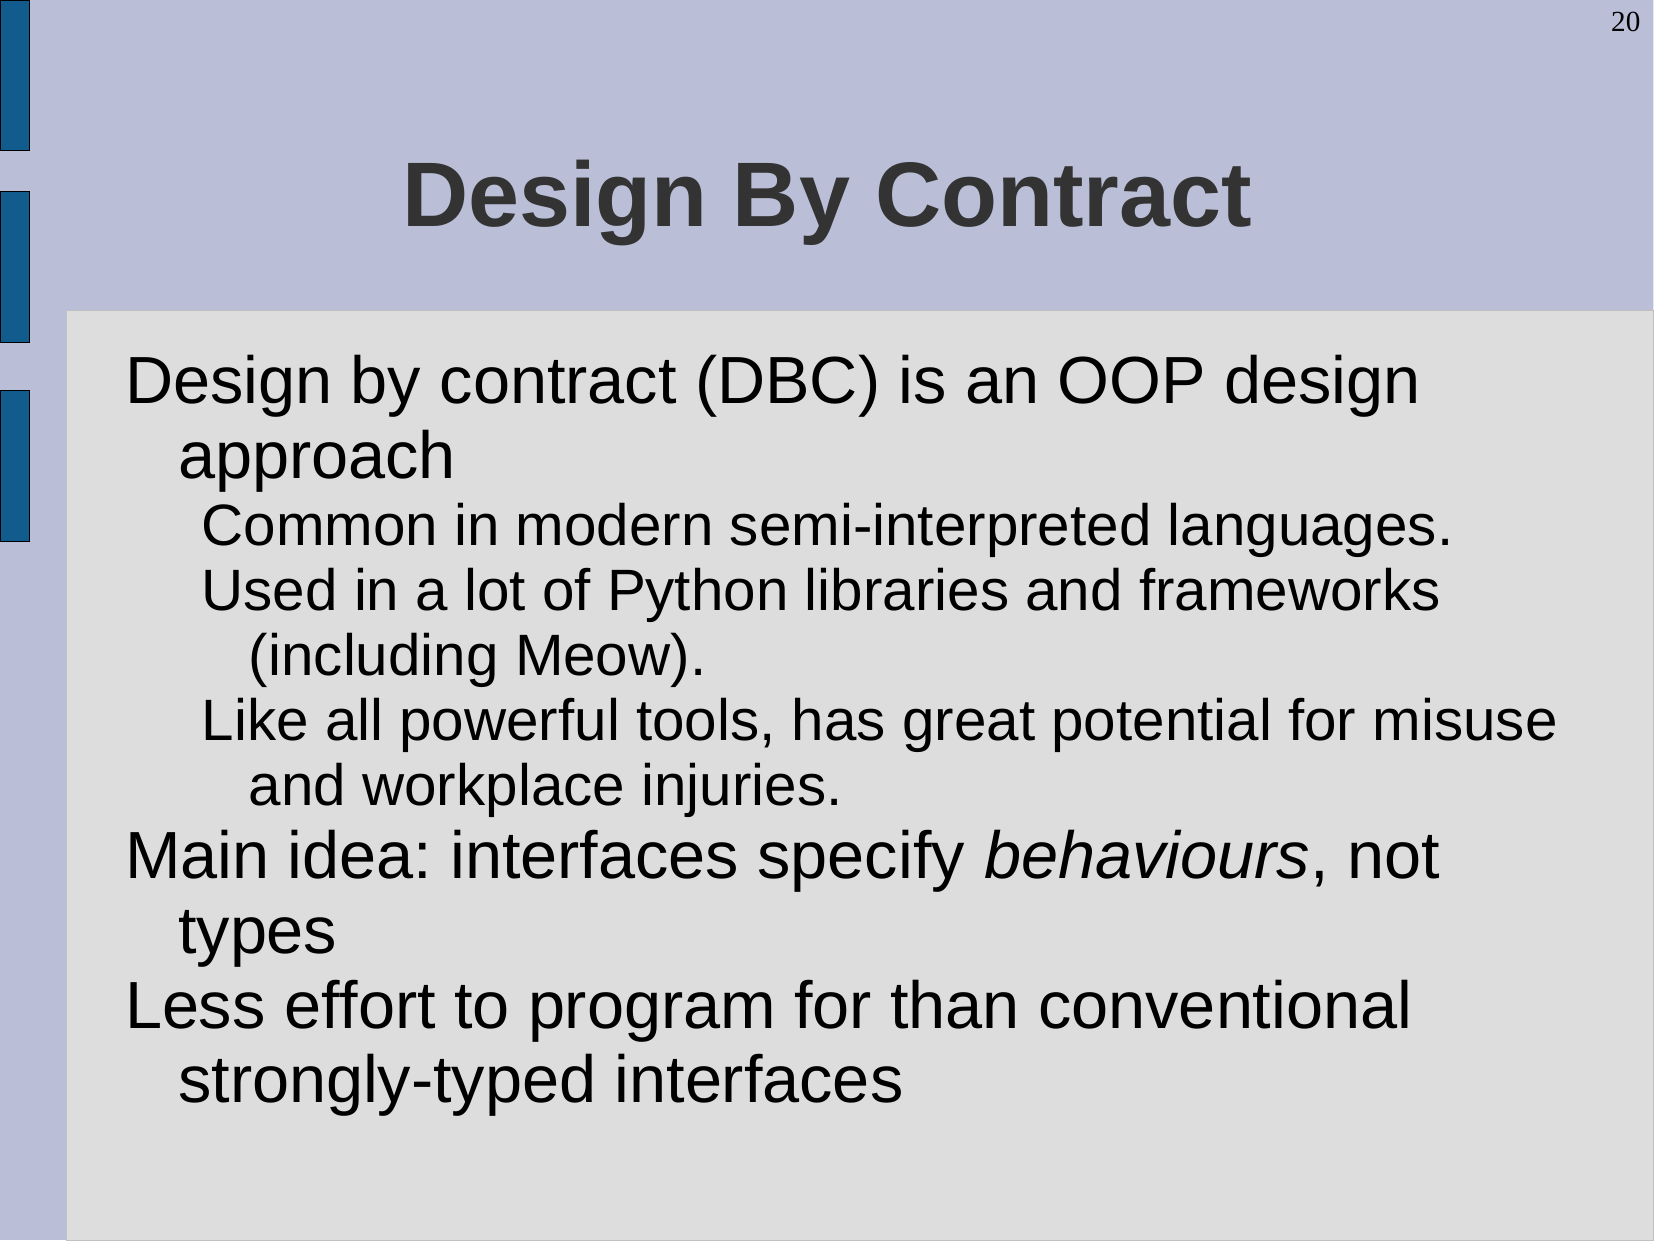

20
# Design By Contract
Design by contract (DBC) is an OOP design approach
Common in modern semi-interpreted languages.
Used in a lot of Python libraries and frameworks (including Meow).
Like all powerful tools, has great potential for misuse and workplace injuries.
Main idea: interfaces specify behaviours, not types
Less effort to program for than conventional strongly-typed interfaces